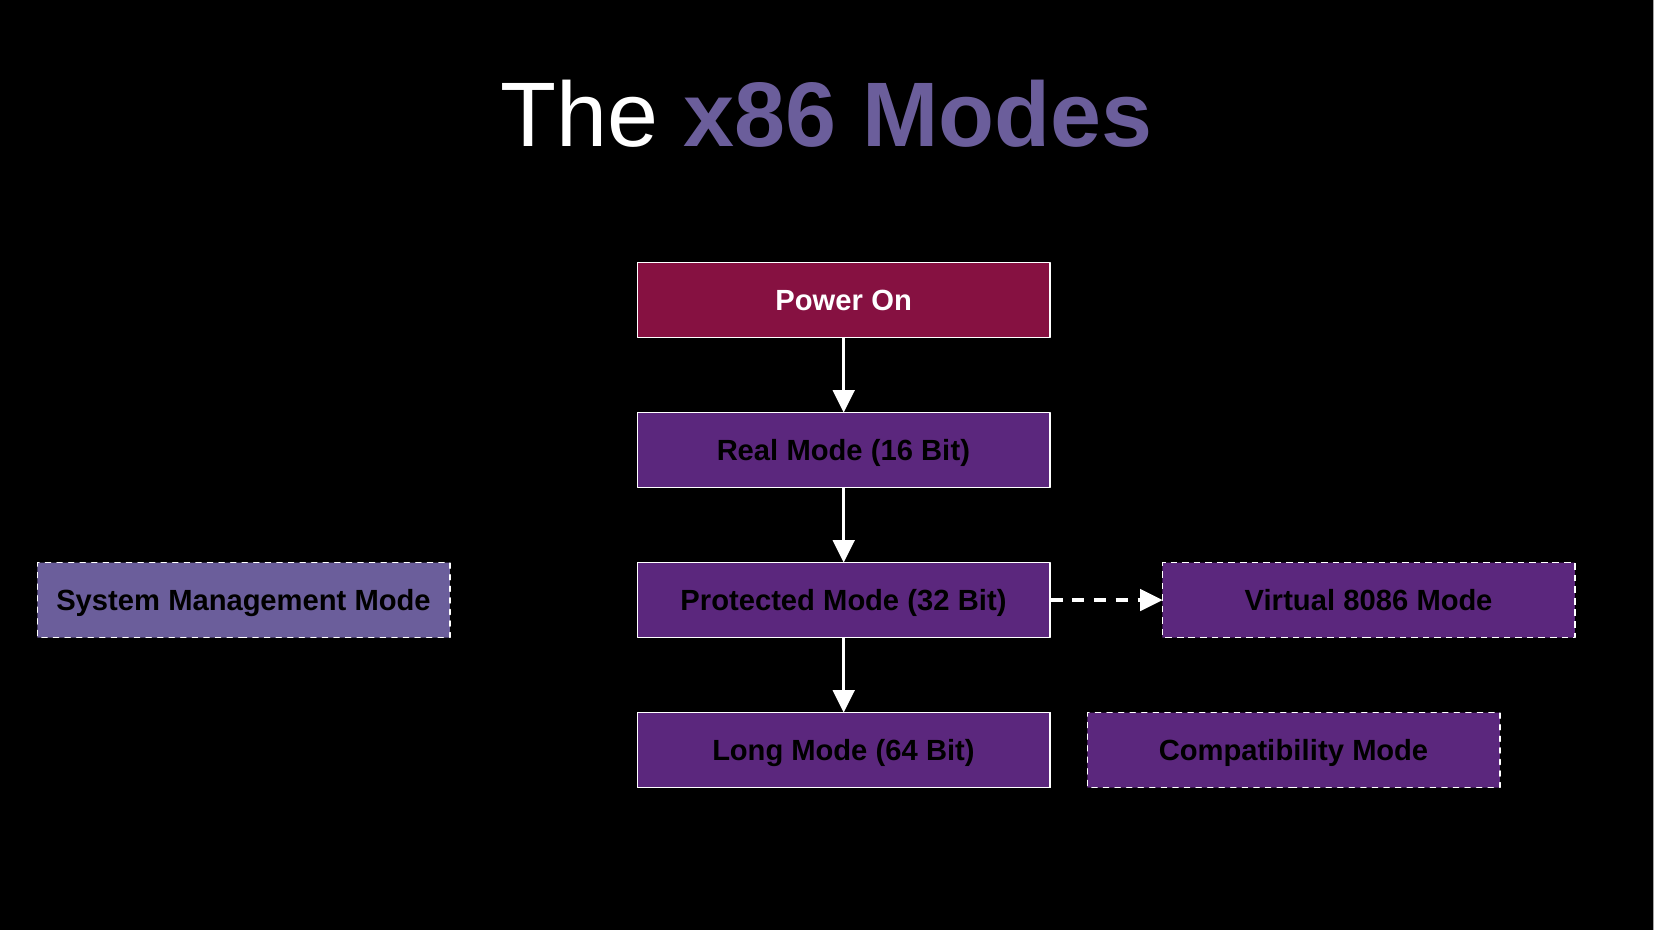

# The x86 Modes
Power On
Real Mode (16 Bit)
System Management Mode
Protected Mode (32 Bit)
Virtual 8086 Mode
Long Mode (64 Bit)
Long Mode (64 Bit)
Compatibility Mode